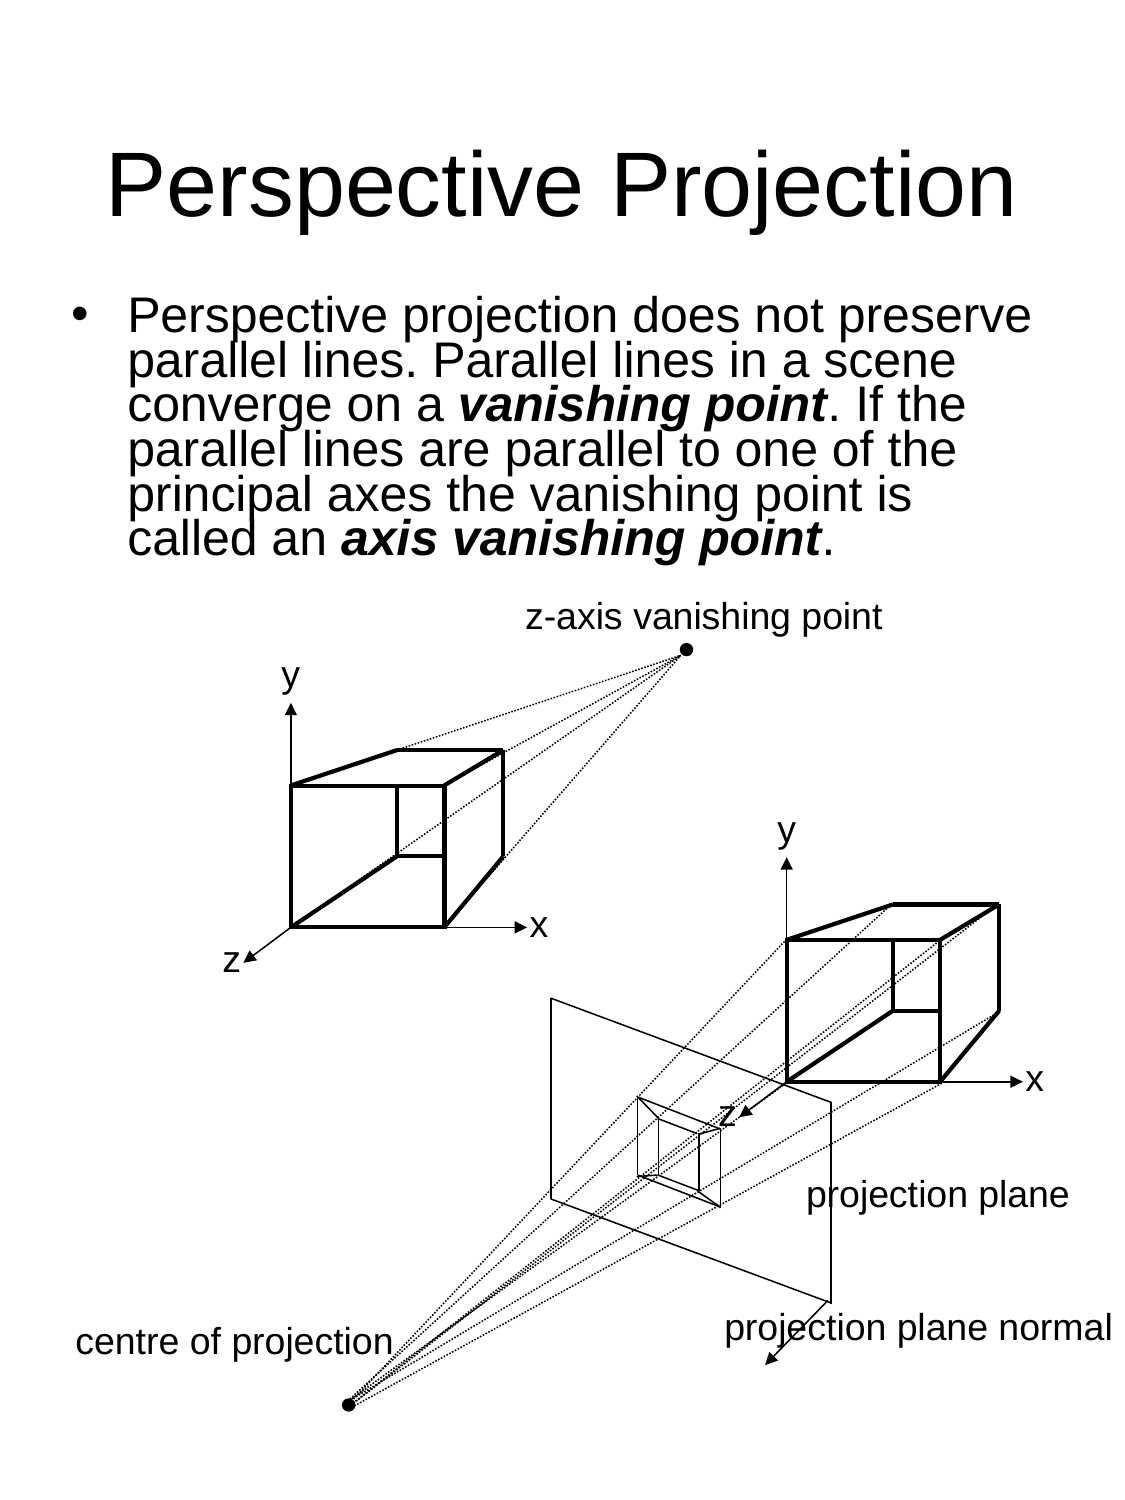

# Perspective Projection
Perspective projection does not preserve parallel lines. Parallel lines in a scene converge on a vanishing point. If the parallel lines are parallel to one of the principal axes the vanishing point is called an axis vanishing point.
z-axis vanishing point
y
y
x
z
x
z
projection plane
projection plane normal
centre of projection